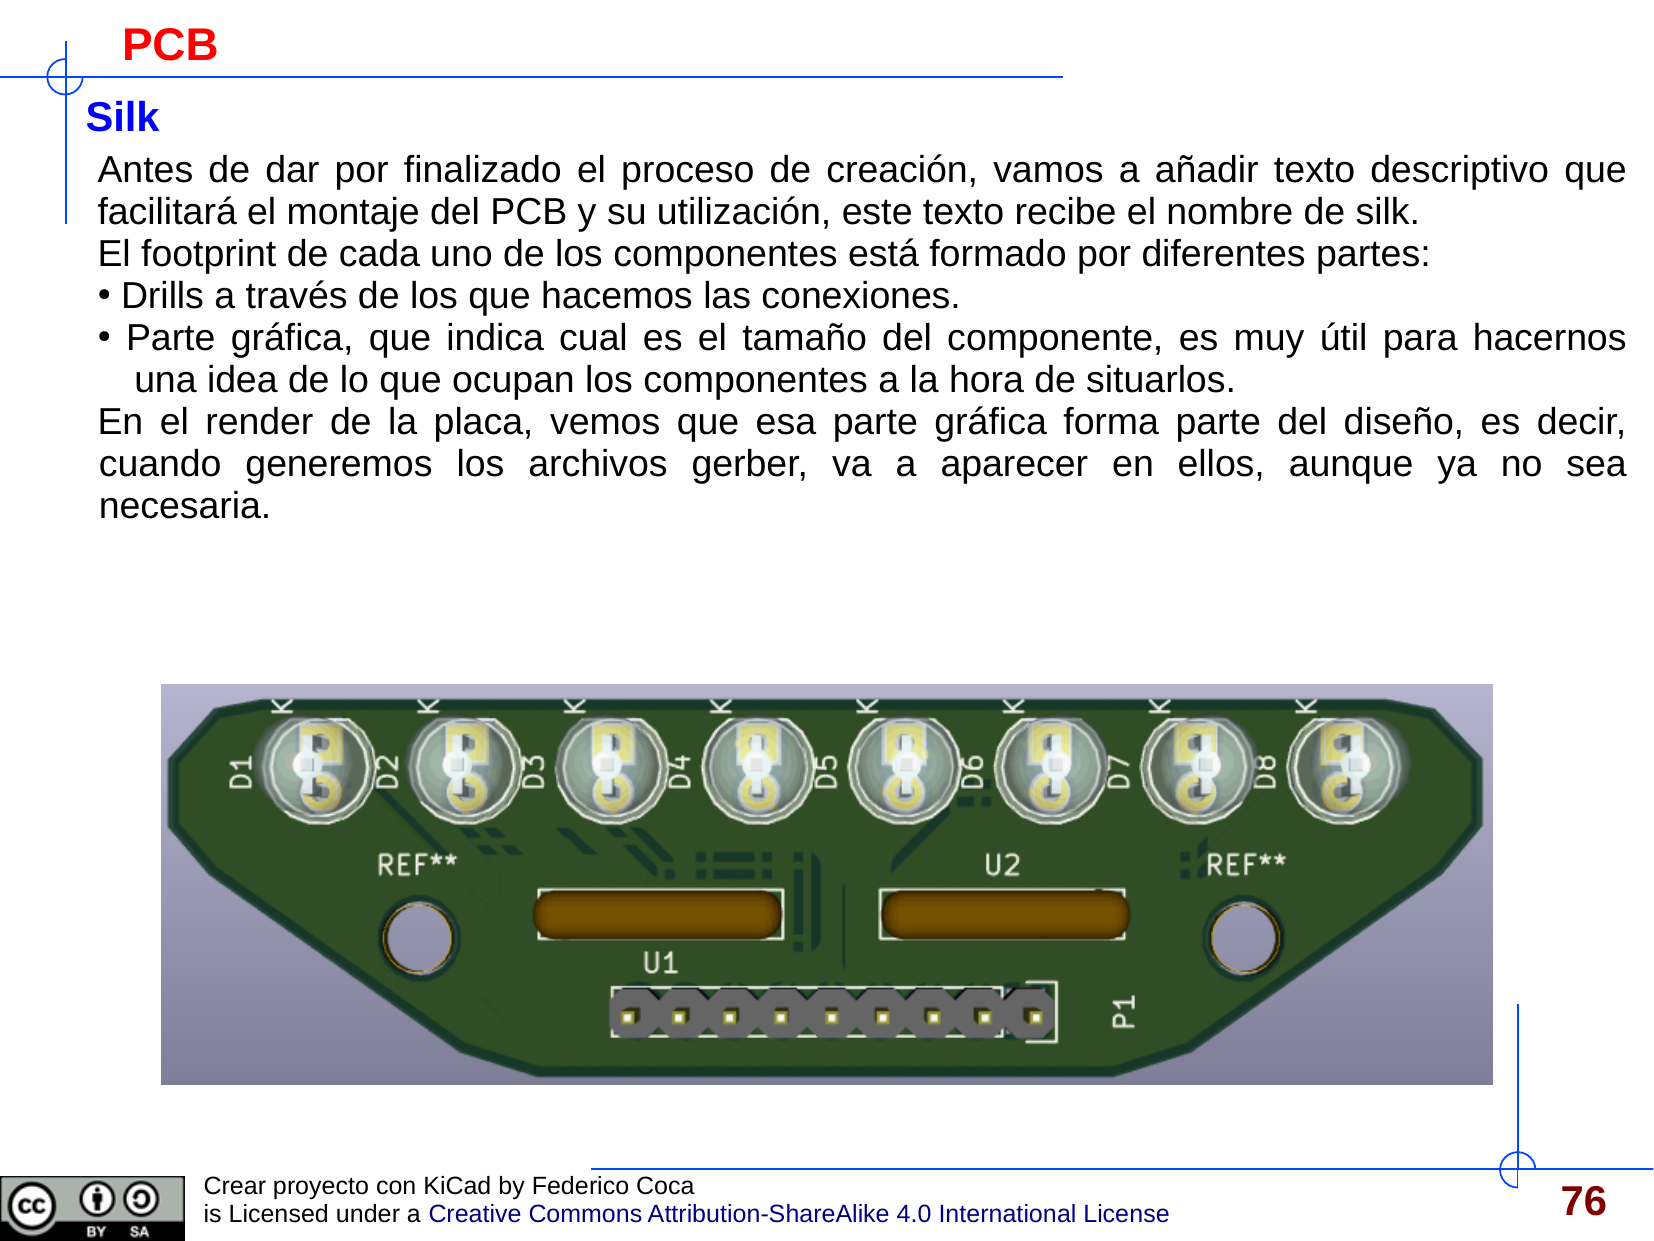

PCB
Silk
Antes de dar por finalizado el proceso de creación, vamos a añadir texto descriptivo que facilitará el montaje del PCB y su utilización, este texto recibe el nombre de silk.
El footprint de cada uno de los componentes está formado por diferentes partes:
 Drills a través de los que hacemos las conexiones.
 Parte gráfica, que indica cual es el tamaño del componente, es muy útil para hacernos una idea de lo que ocupan los componentes a la hora de situarlos.
En el render de la placa, vemos que esa parte gráfica forma parte del diseño, es decir, cuando generemos los archivos gerber, va a aparecer en ellos, aunque ya no sea necesaria.
Crear proyecto con KiCad by Federico Coca
is Licensed under a Creative Commons Attribution-ShareAlike 4.0 International License